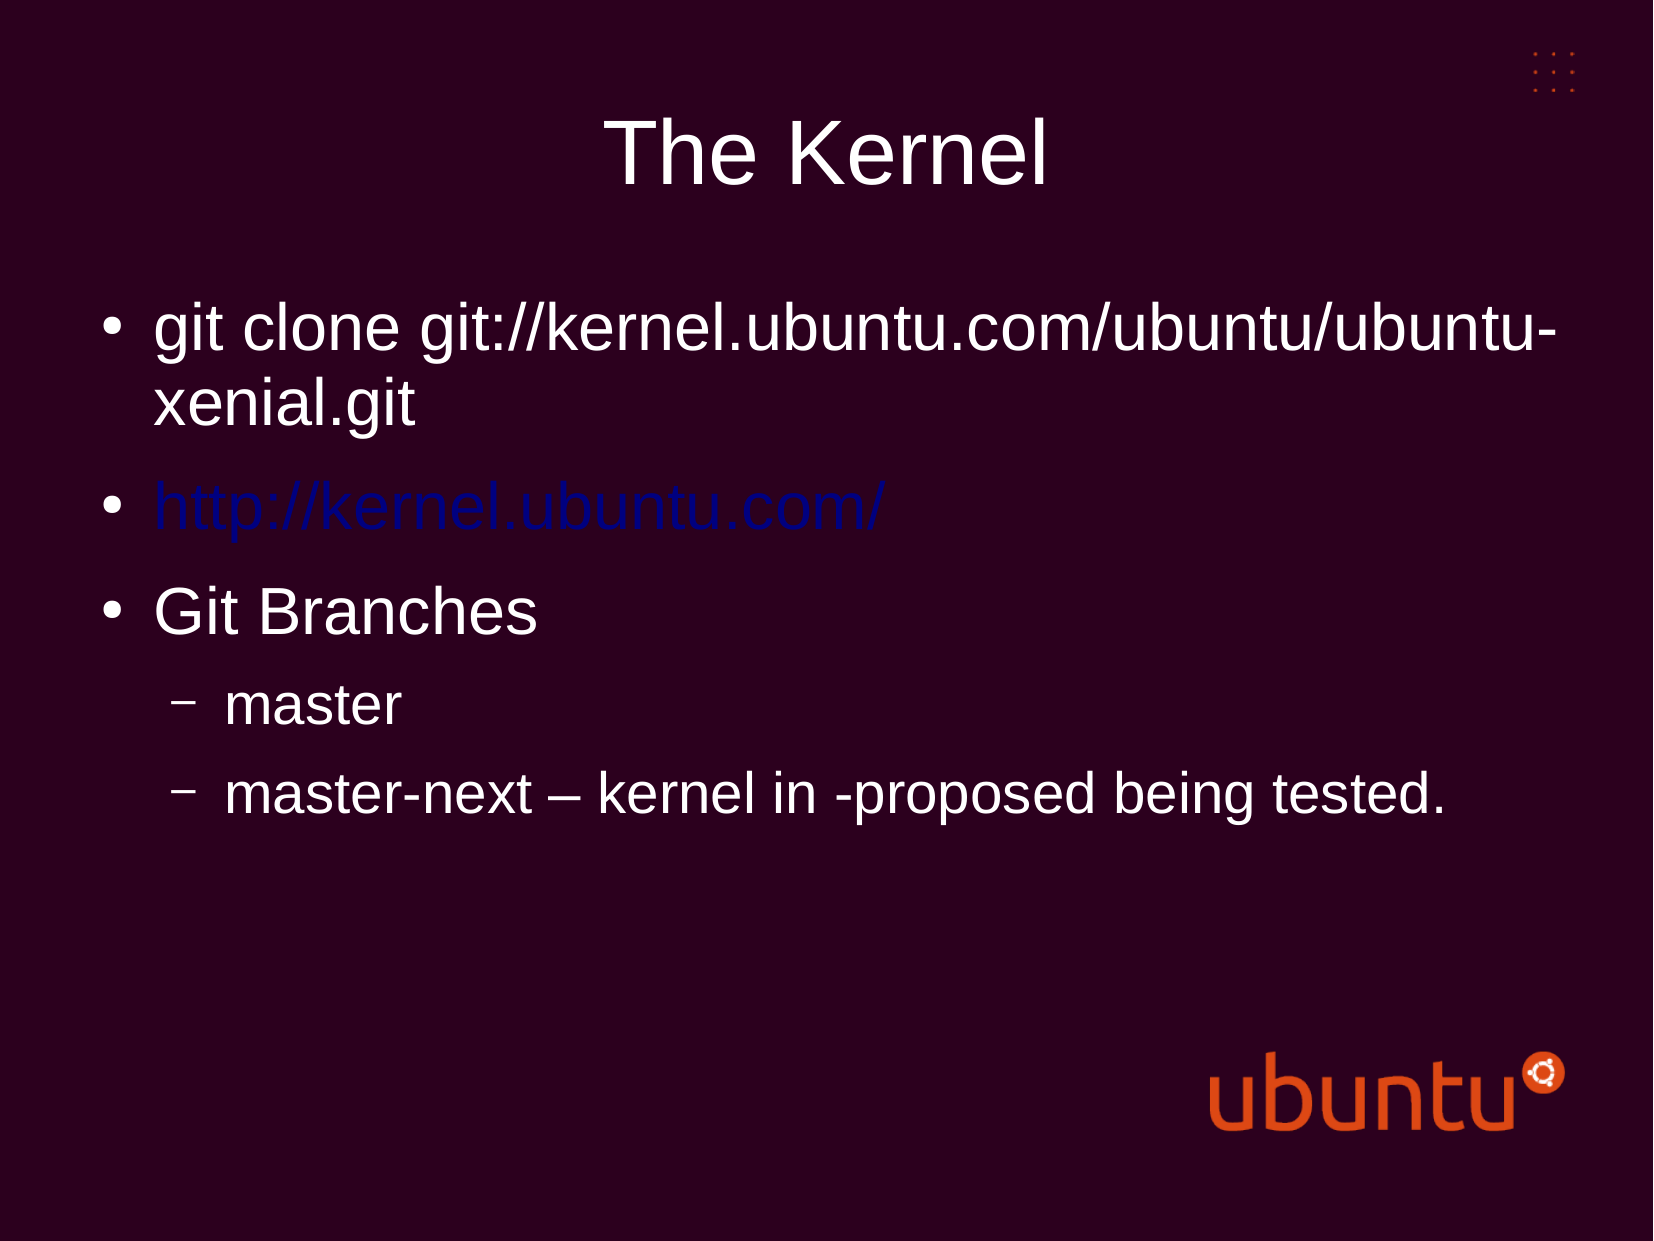

# The Kernel
git clone git://kernel.ubuntu.com/ubuntu/ubuntu-xenial.git
http://kernel.ubuntu.com/
Git Branches
master
master-next – kernel in -proposed being tested.